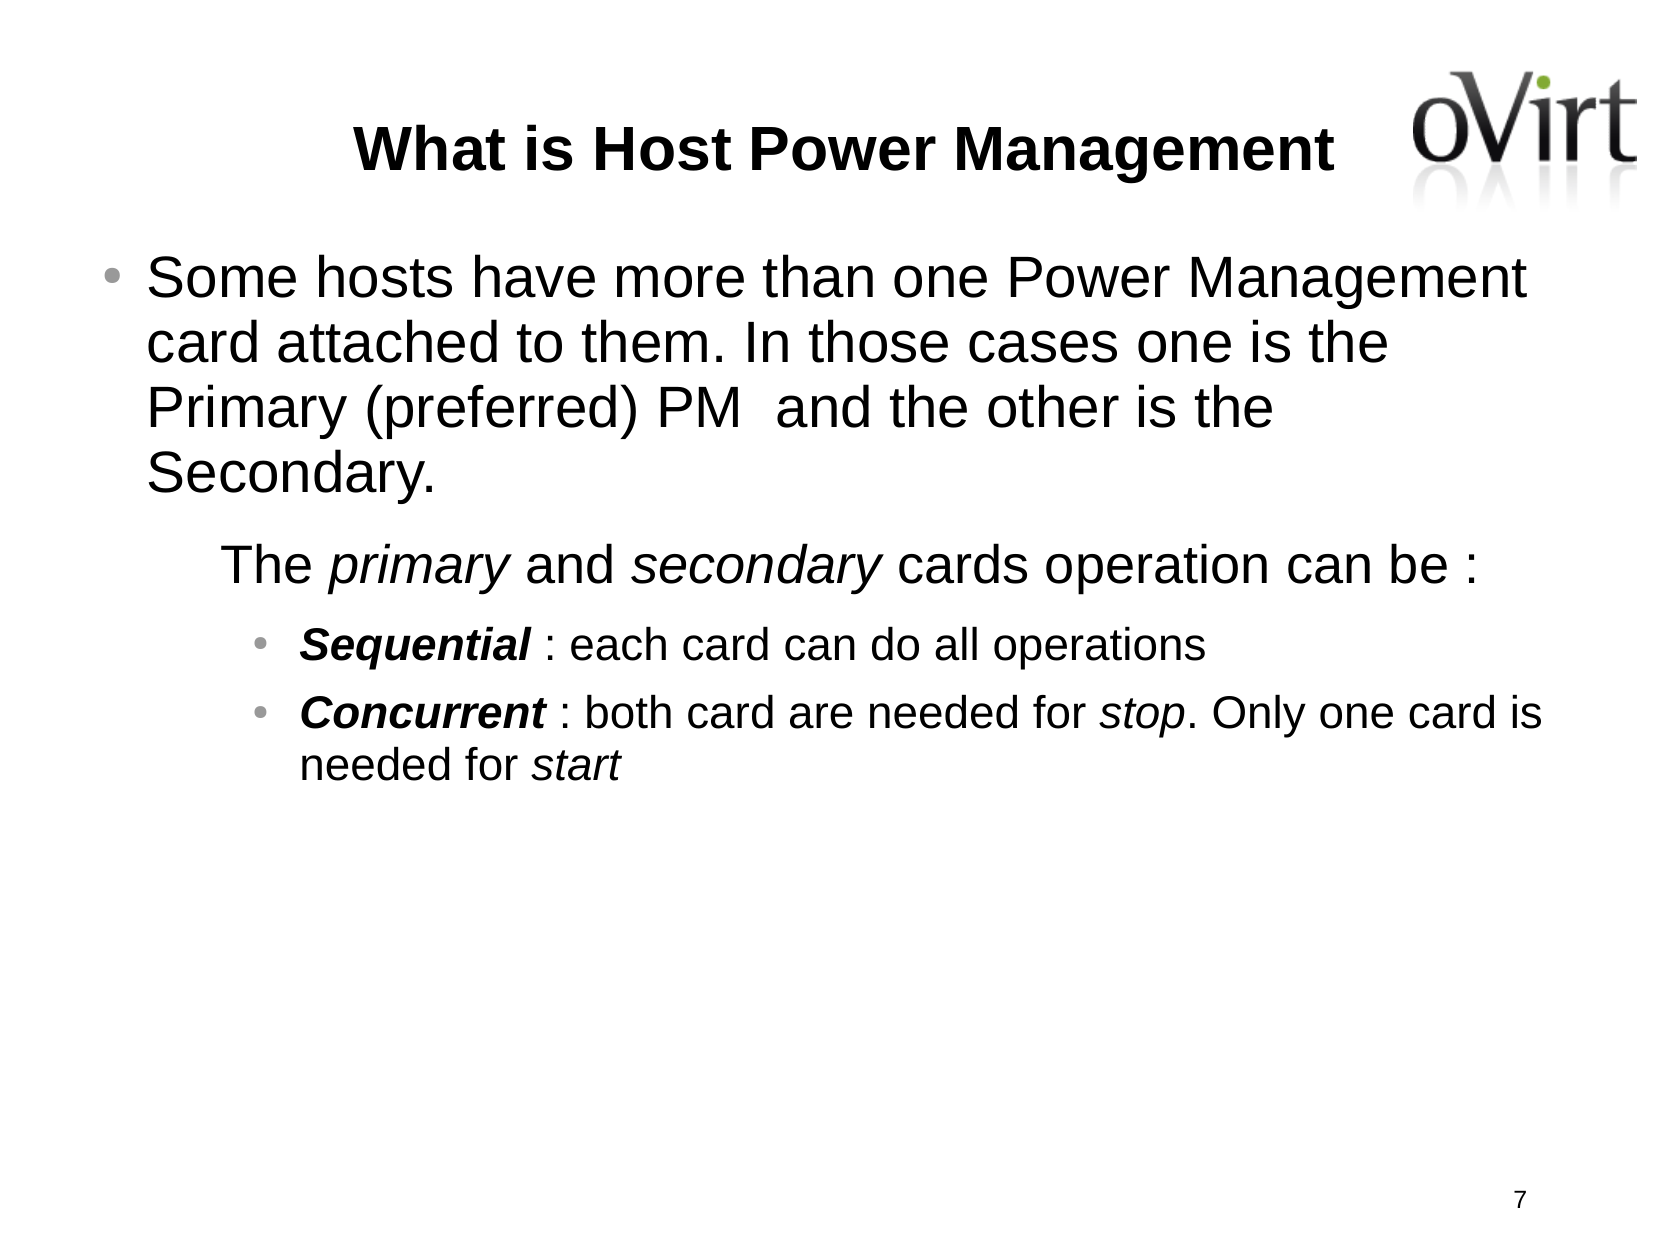

# What is Host Power Management
Some hosts have more than one Power Management card attached to them. In those cases one is the Primary (preferred) PM and the other is the Secondary.
The primary and secondary cards operation can be :
Sequential : each card can do all operations
Concurrent : both card are needed for stop. Only one card is needed for start